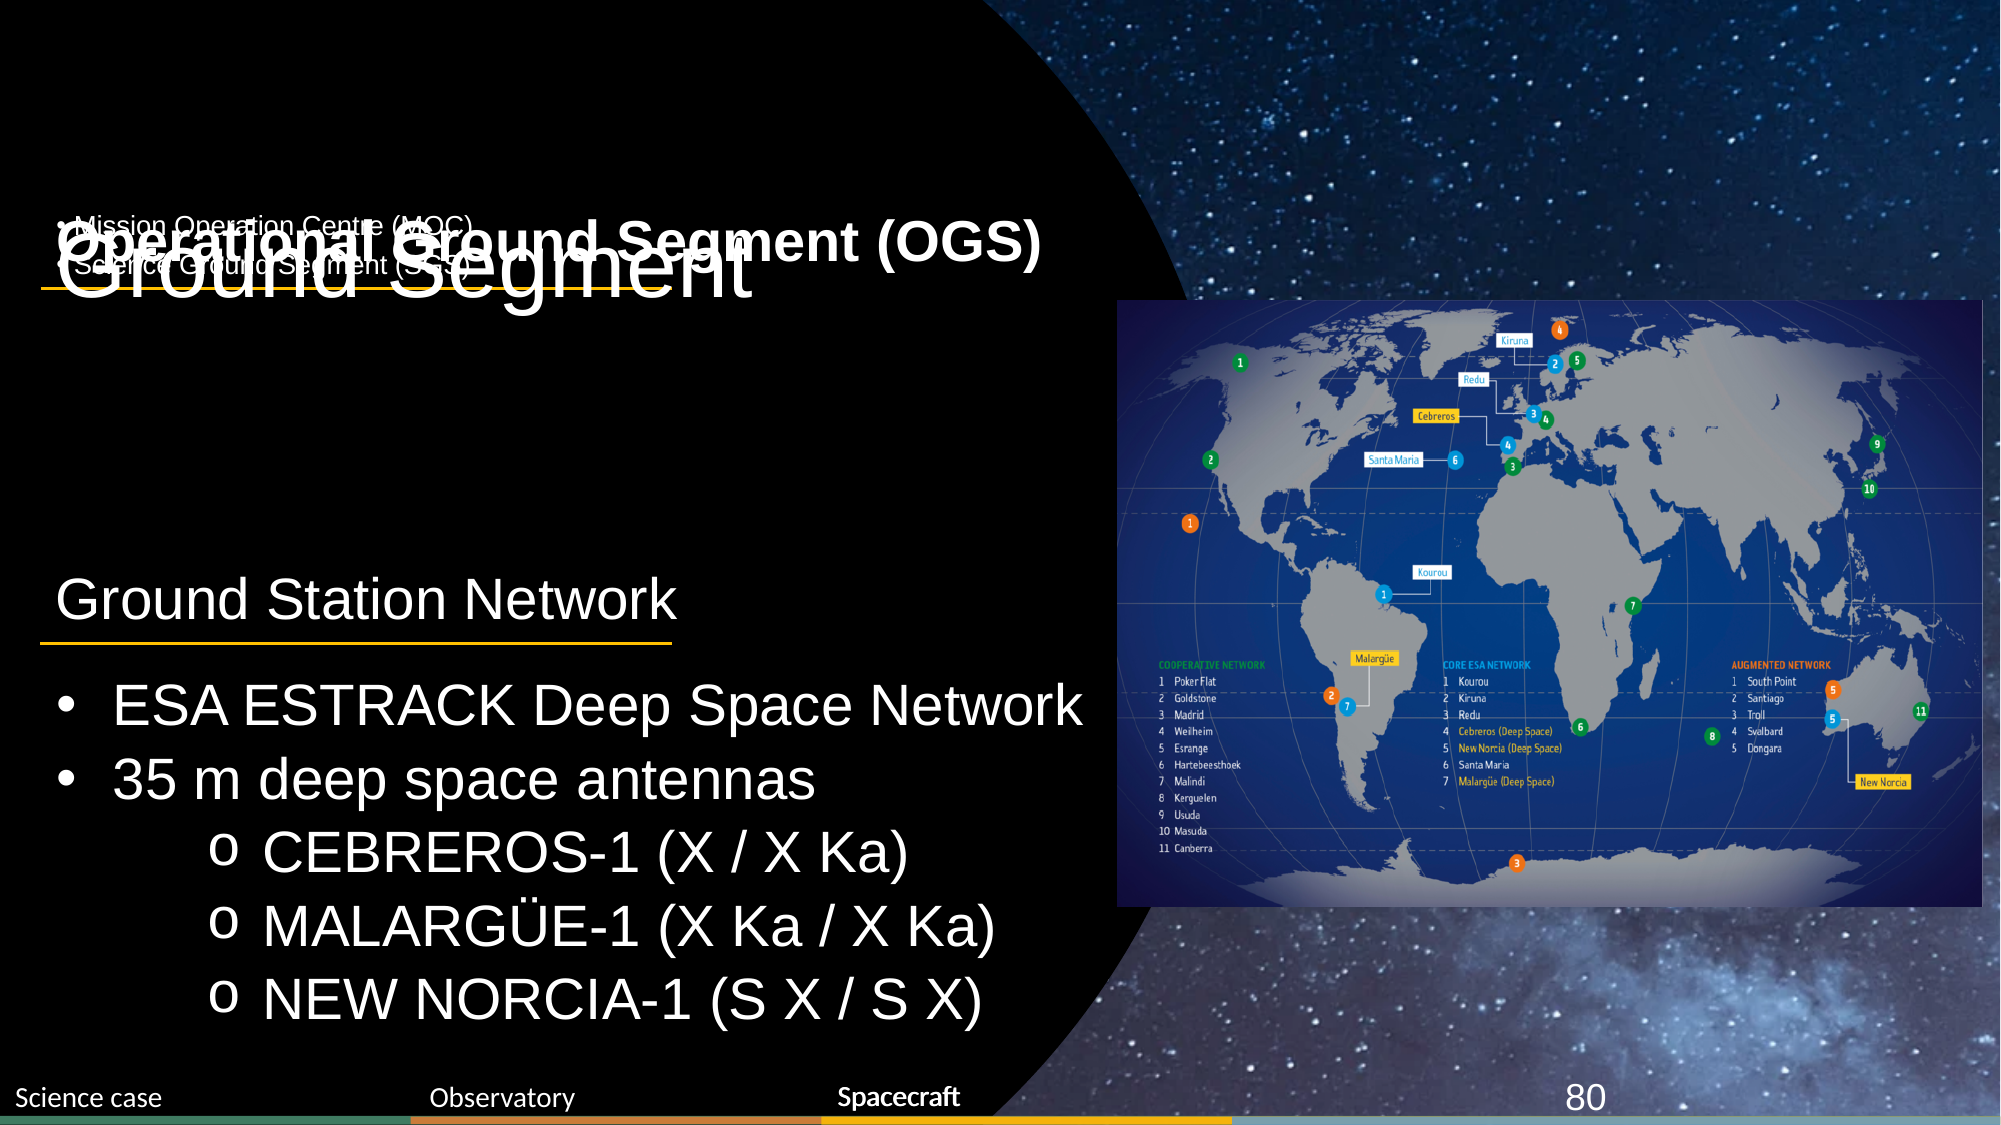

# Operational Ground Segment (OGS)
Mission Operation Centre (MOC)
Science Ground Segment (SGS)
Ground Segment
Ground Station Network
ESA ESTRACK Deep Space Network
35 m deep space antennas
CEBREROS-1 (X / X Ka)
MALARGÜE-1 (X Ka / X Ka)
NEW NORCIA-1 (S X / S X)
80